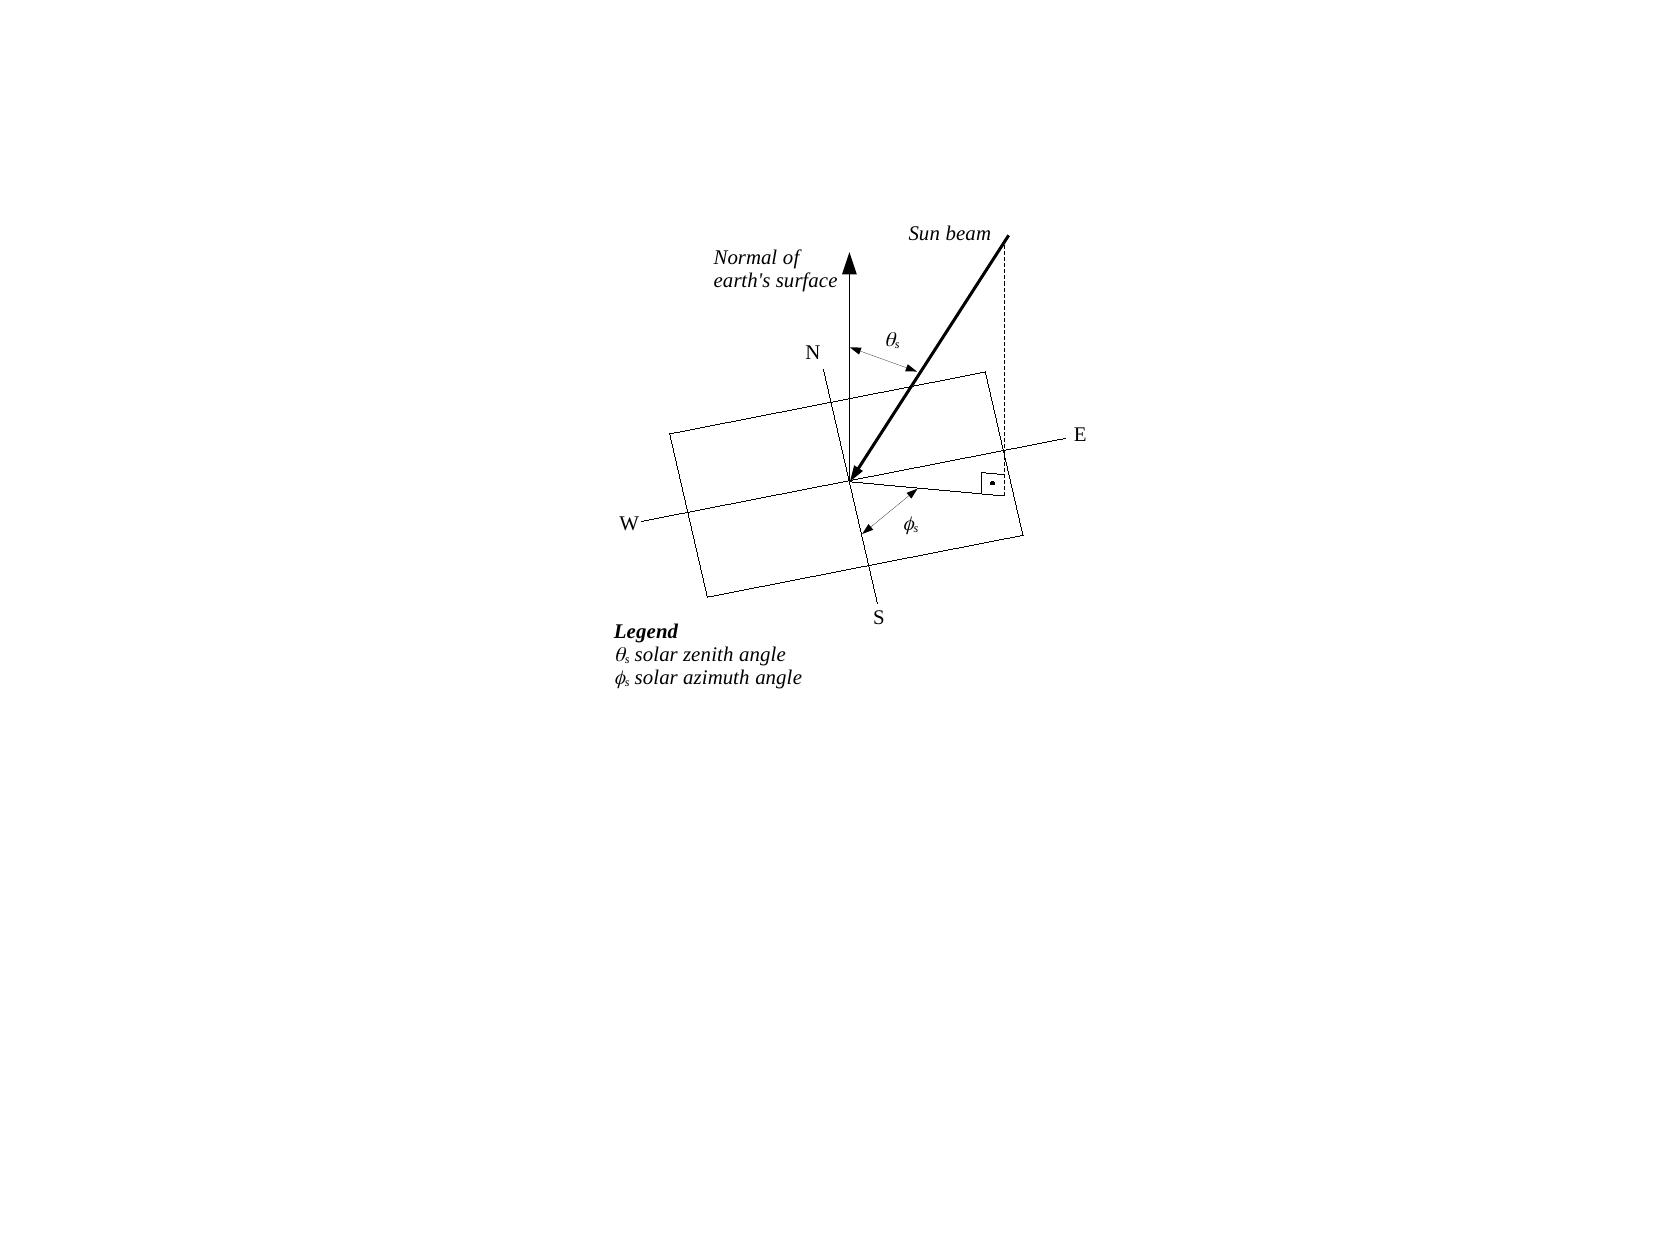

Sun beam
Normal of
earth's surface
s
N
E
W
s
S
Legend
s solar zenith angle
s solar azimuth angle